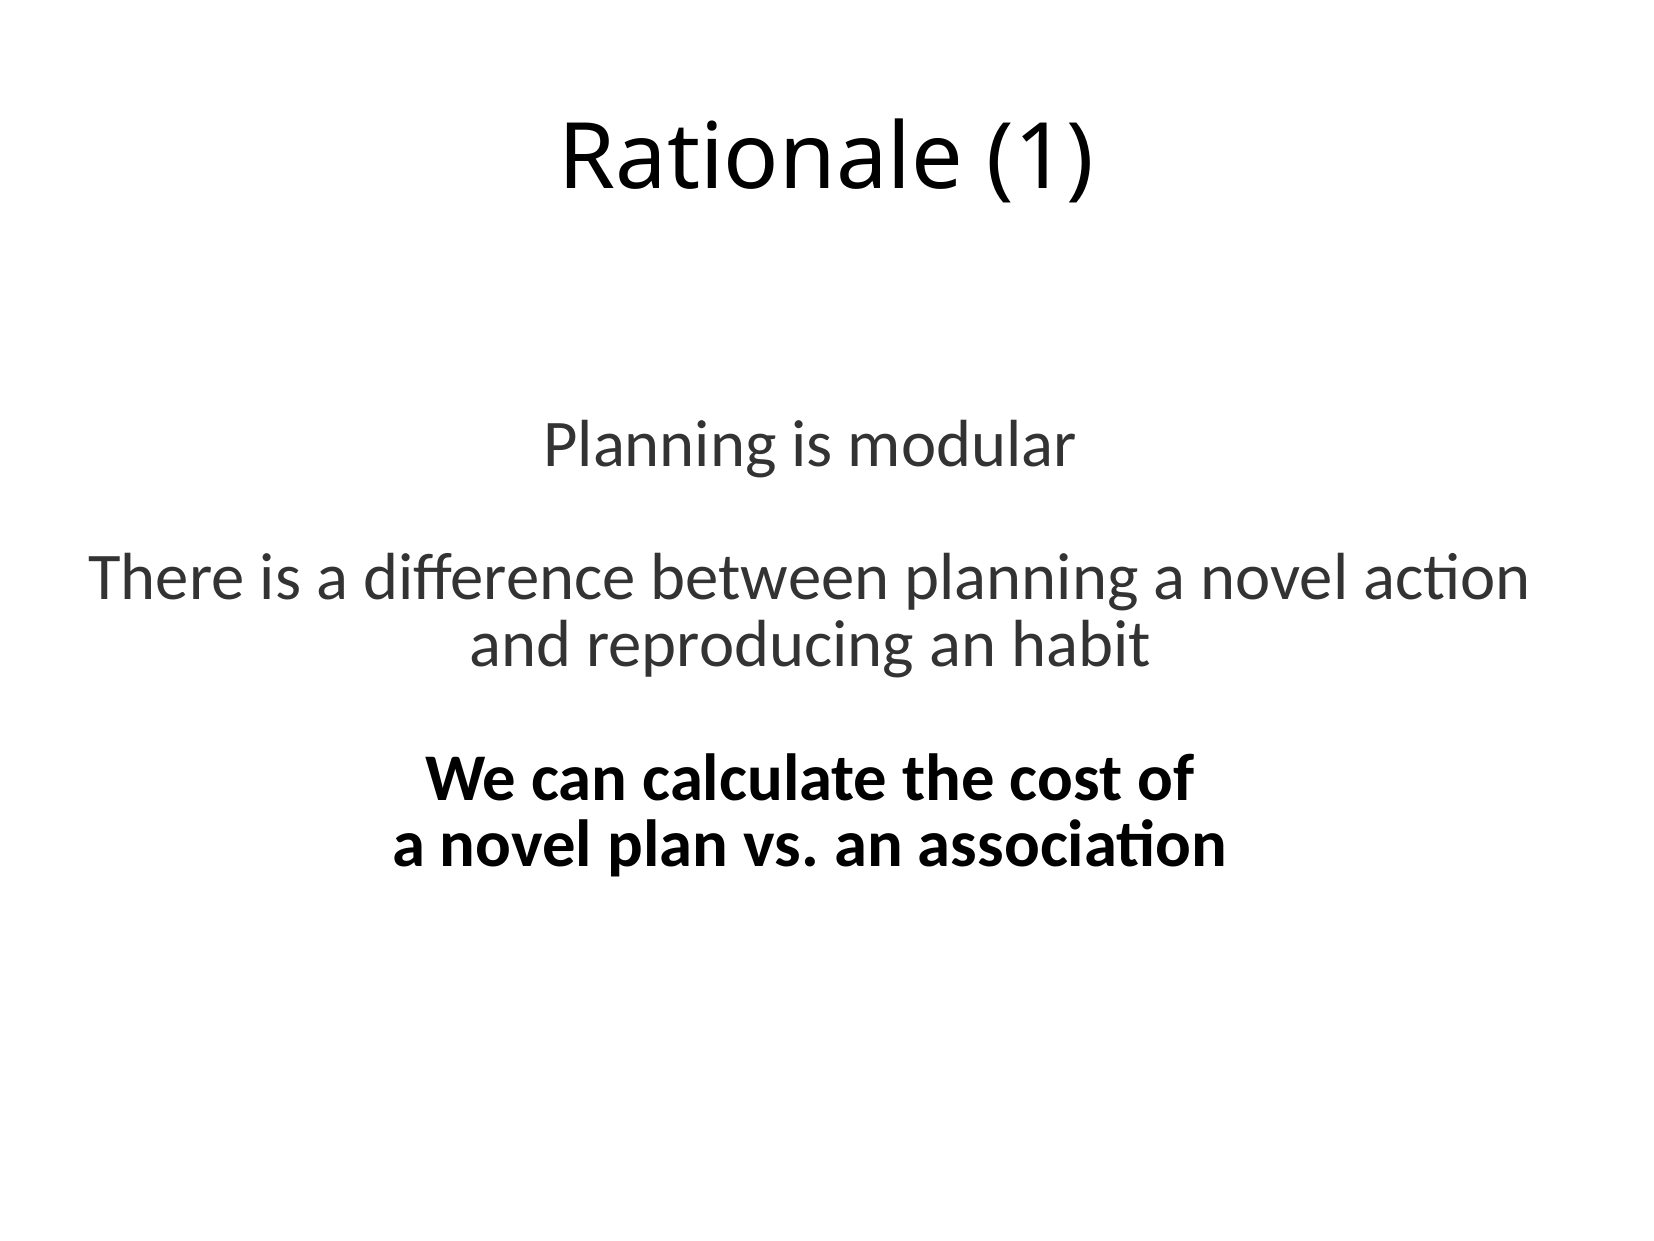

# Rationale (1)
Planning is modular
There is a difference between planning a novel action and reproducing an habit
We can calculate the cost of
a novel plan vs. an association